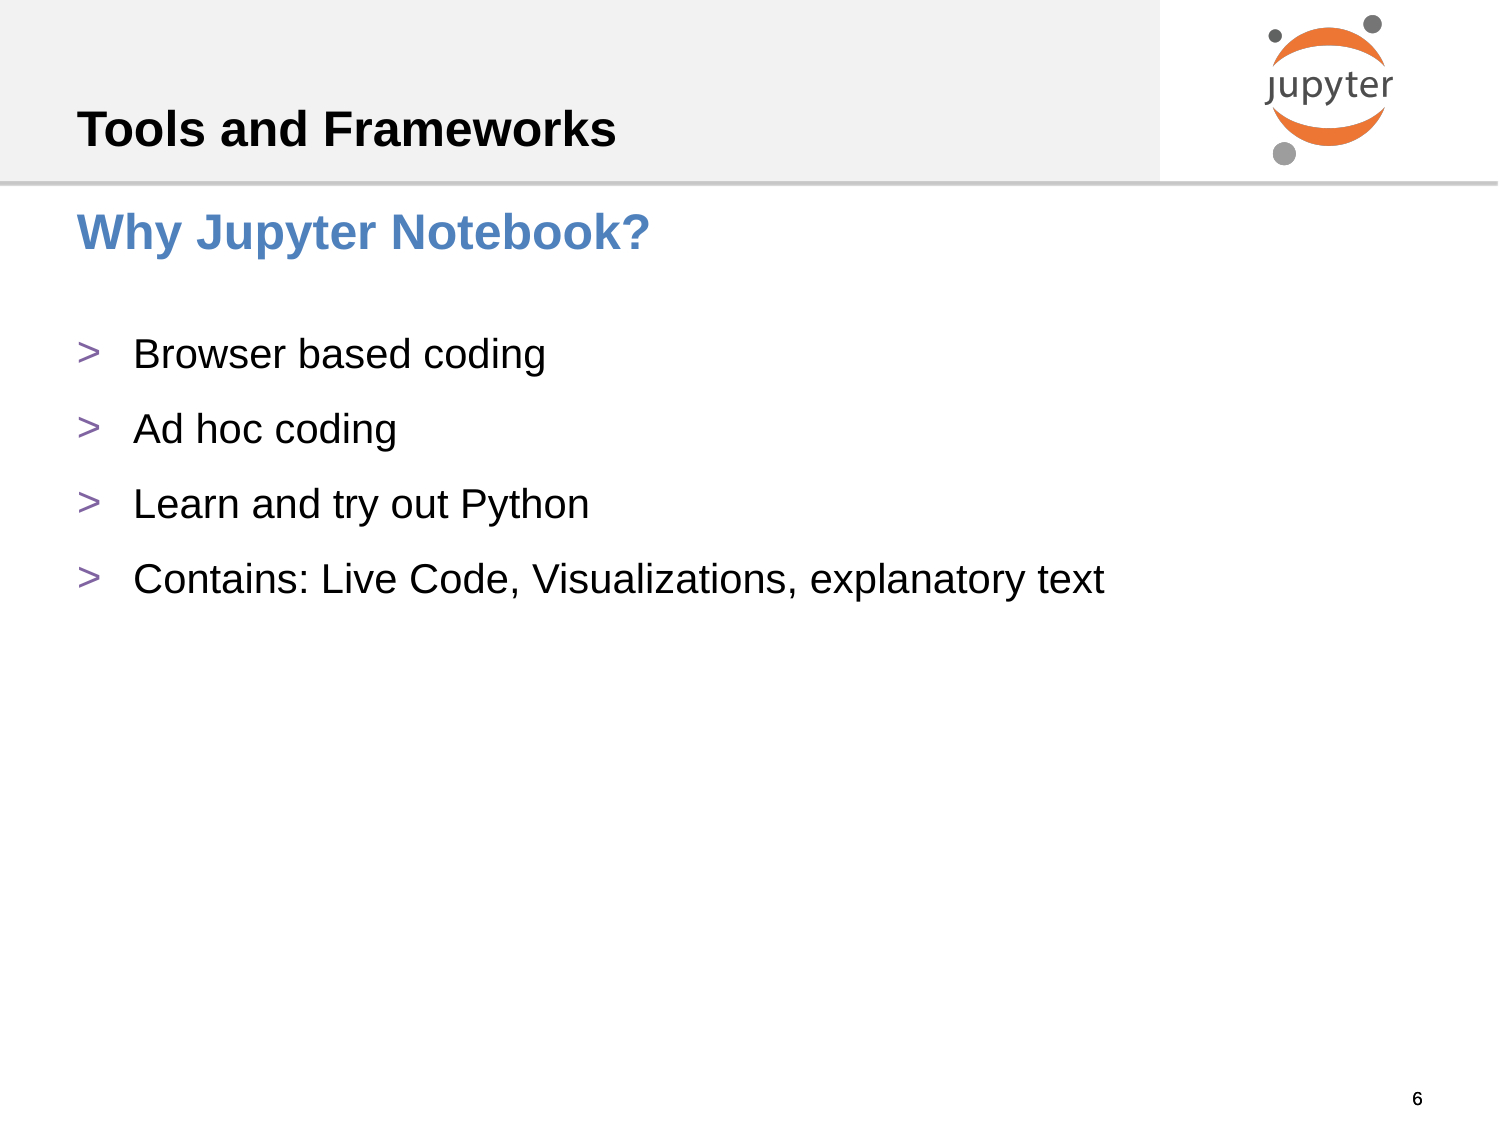

Tools and Frameworks
Why Jupyter Notebook?
Browser based coding
Ad hoc coding
Learn and try out Python
Contains: Live Code, Visualizations, explanatory text